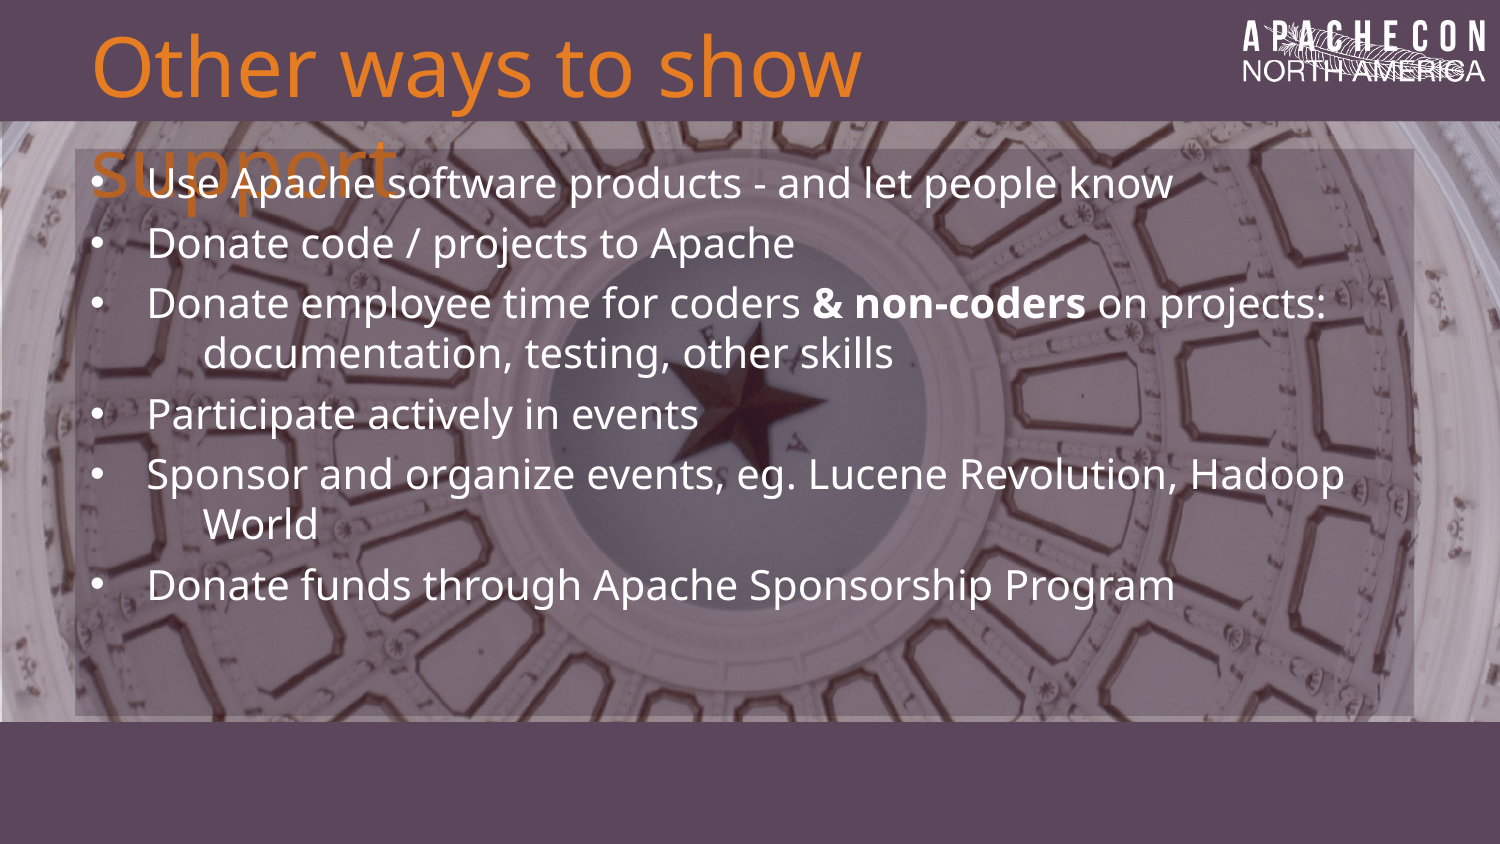

Other ways to show support
Use Apache software products - and let people know
Donate code / projects to Apache
Donate employee time for coders & non-coders on projects: documentation, testing, other skills
Participate actively in events
Sponsor and organize events, eg. Lucene Revolution, Hadoop World
Donate funds through Apache Sponsorship Program